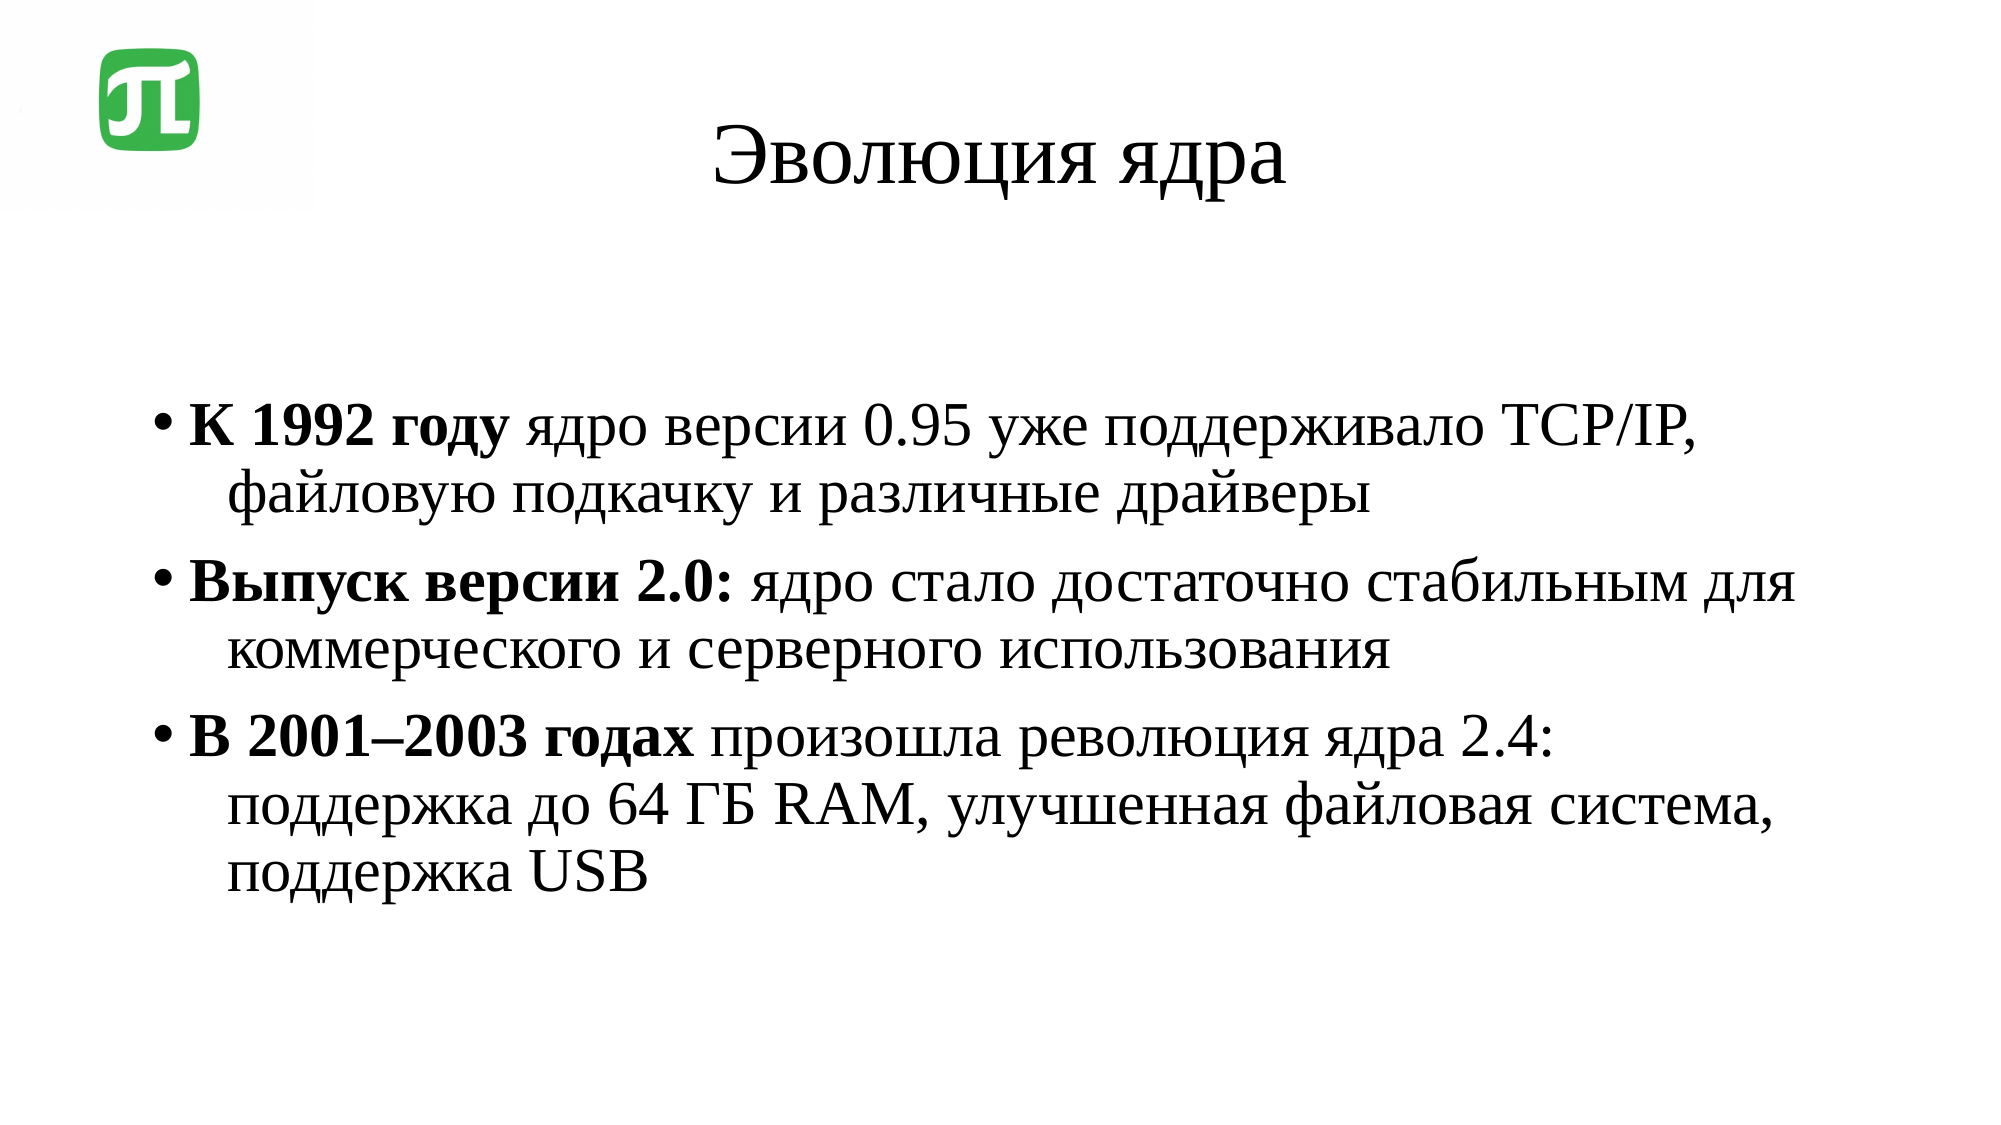

# Эволюция ядра
К 1992 году ядро версии 0.95 уже поддерживало TCP/IP, файловую подкачку и различные драйверы
Выпуск версии 2.0: ядро стало достаточно стабильным для коммерческого и серверного использования
В 2001–2003 годах произошла революция ядра 2.4: поддержка до 64 ГБ RAM, улучшенная файловая система, поддержка USB